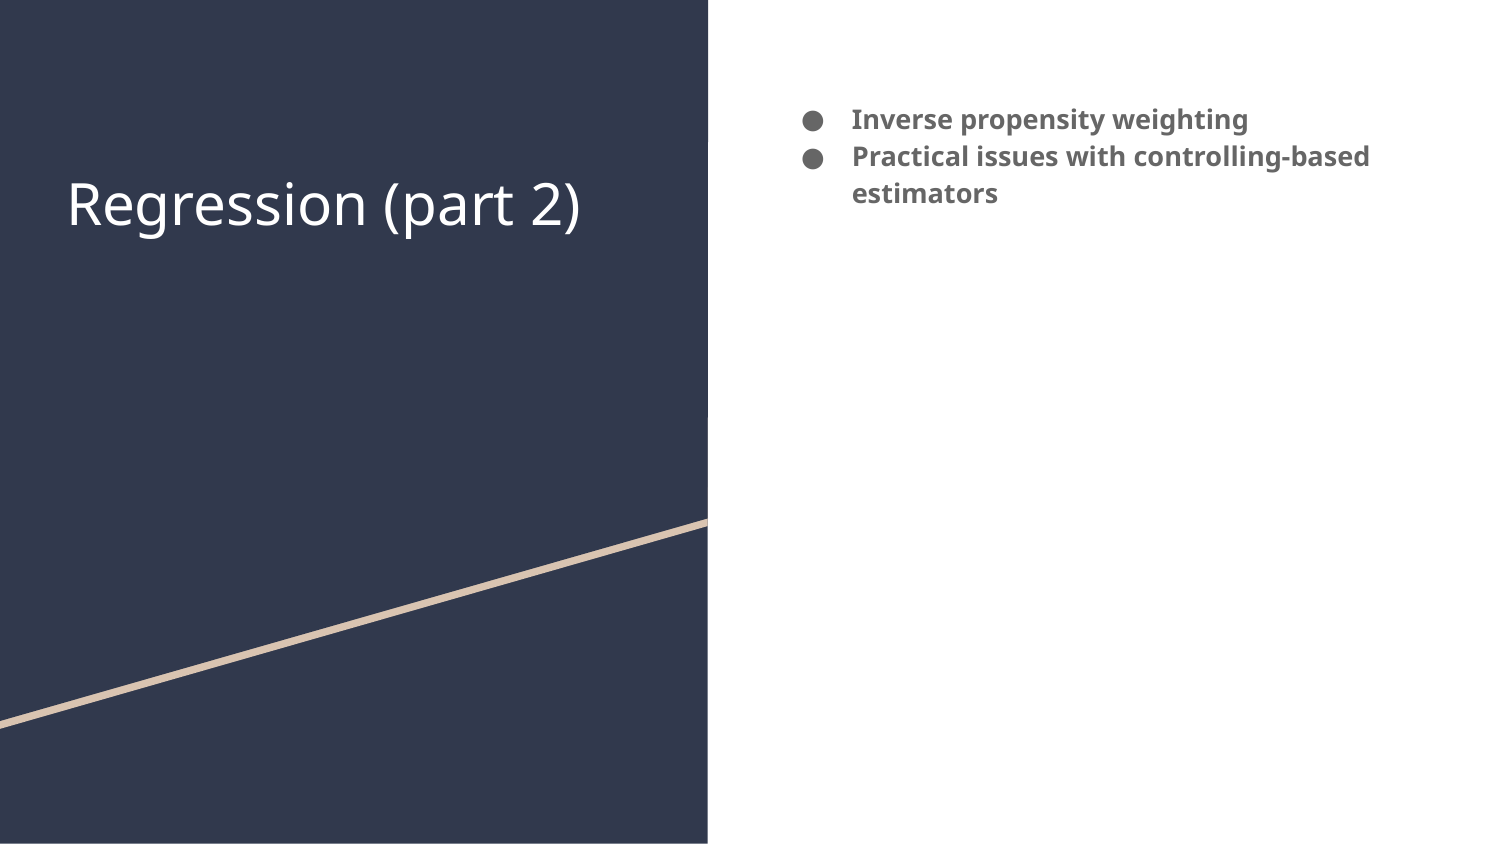

# Regression (part 2)
Inverse propensity weighting
Practical issues with controlling-based estimators